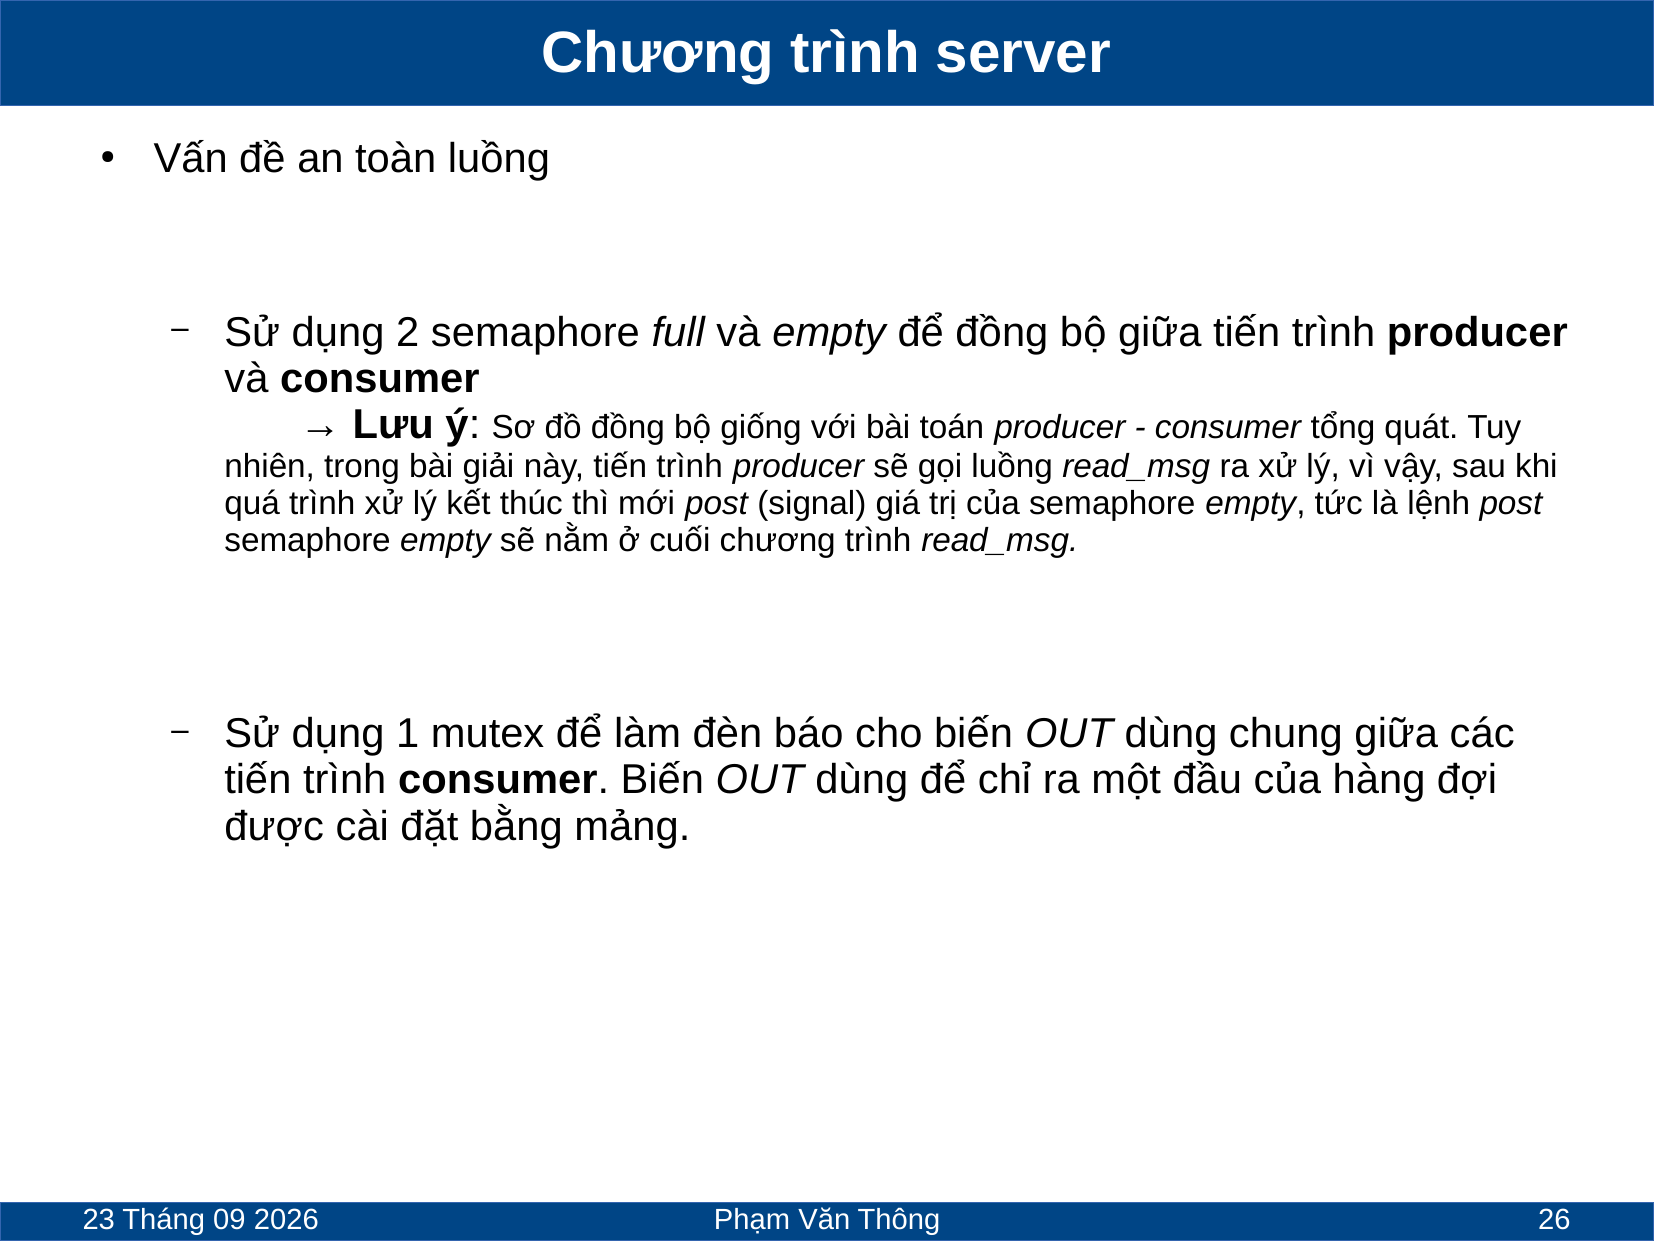

# Chương trình server
Vấn đề an toàn luồng
Sử dụng 2 semaphore full và empty để đồng bộ giữa tiến trình producer và consumer
	→ Lưu ý: Sơ đồ đồng bộ giống với bài toán producer - consumer tổng quát. Tuy nhiên, trong bài giải này, tiến trình producer sẽ gọi luồng read_msg ra xử lý, vì vậy, sau khi quá trình xử lý kết thúc thì mới post (signal) giá trị của semaphore empty, tức là lệnh post semaphore empty sẽ nằm ở cuối chương trình read_msg.
Sử dụng 1 mutex để làm đèn báo cho biến OUT dùng chung giữa các tiến trình consumer. Biến OUT dùng để chỉ ra một đầu của hàng đợi được cài đặt bằng mảng.
Phạm Văn Thông
26